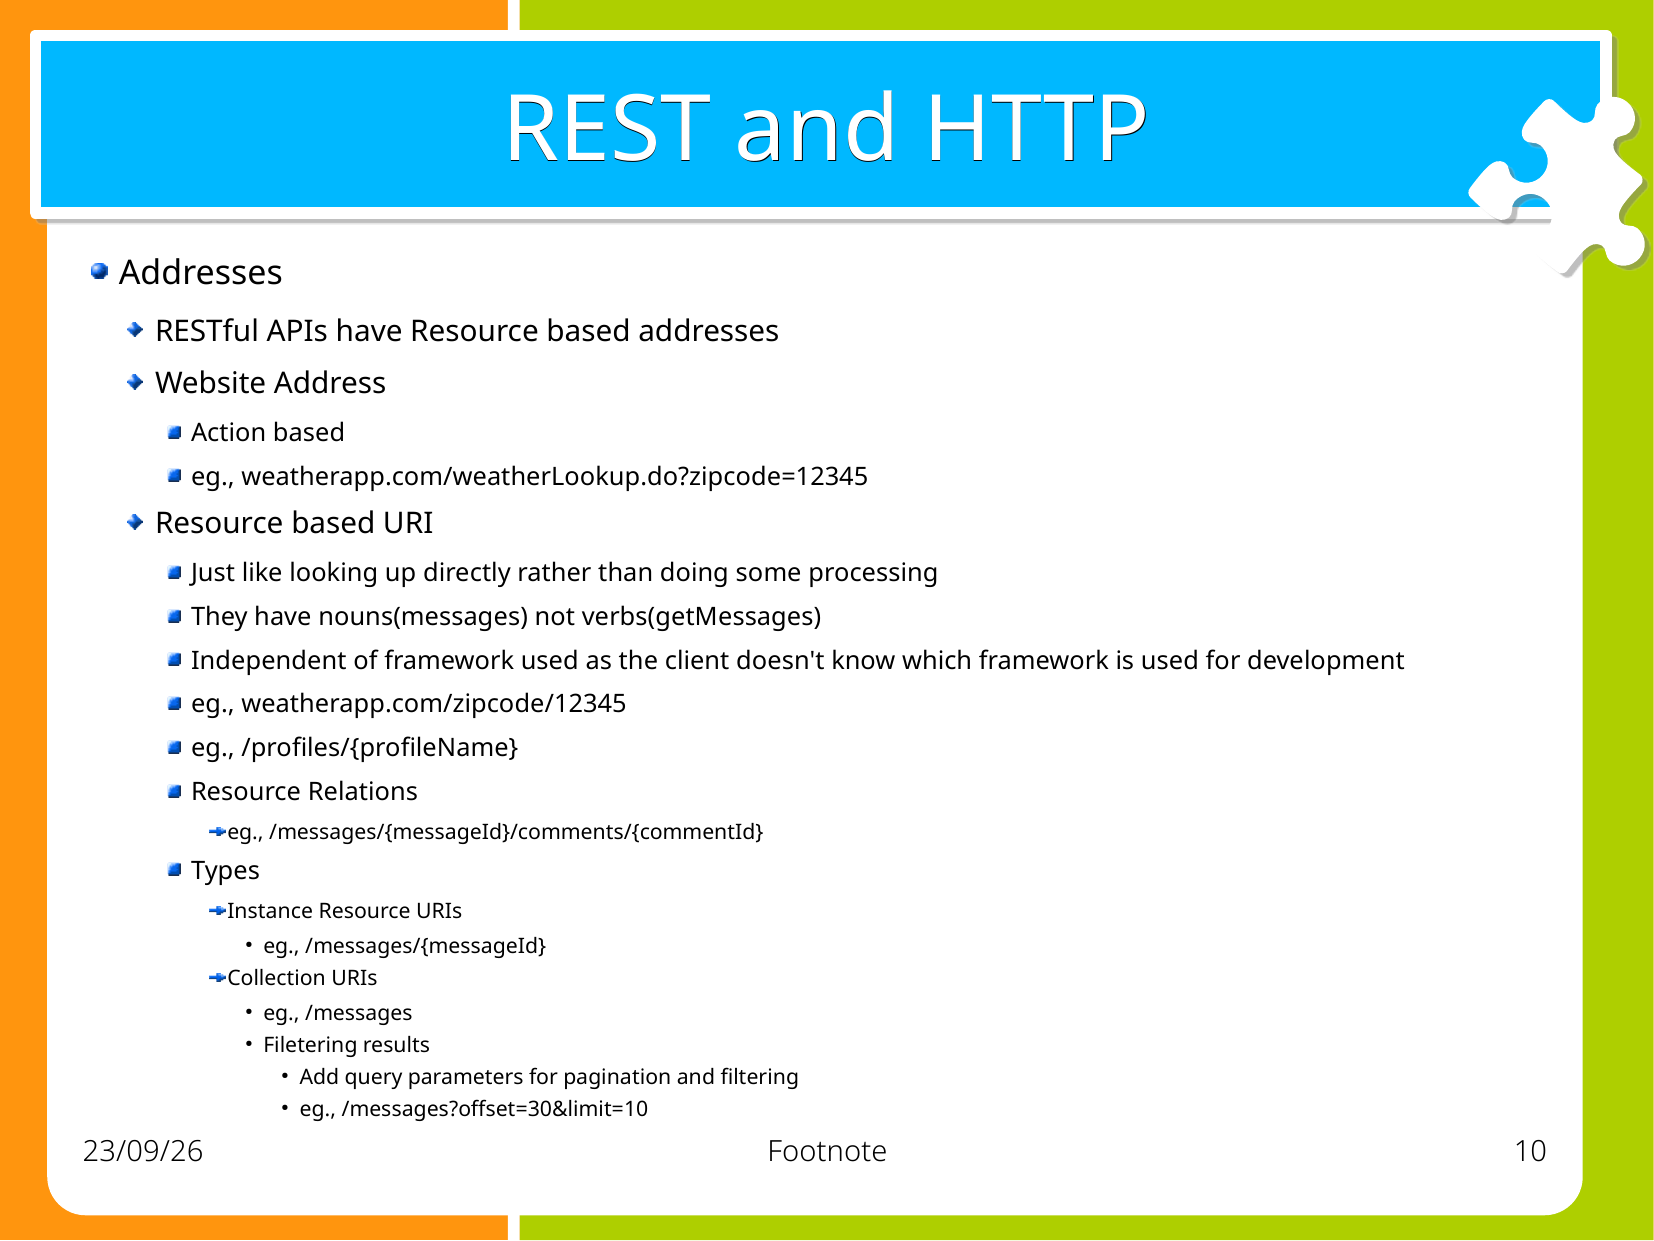

# REST and HTTP
Addresses
RESTful APIs have Resource based addresses
Website Address
Action based
eg., weatherapp.com/weatherLookup.do?zipcode=12345
Resource based URI
Just like looking up directly rather than doing some processing
They have nouns(messages) not verbs(getMessages)
Independent of framework used as the client doesn't know which framework is used for development
eg., weatherapp.com/zipcode/12345
eg., /profiles/{profileName}
Resource Relations
eg., /messages/{messageId}/comments/{commentId}
Types
Instance Resource URIs
eg., /messages/{messageId}
Collection URIs
eg., /messages
Filetering results
Add query parameters for pagination and filtering
eg., /messages?offset=30&limit=10
Footnote
10